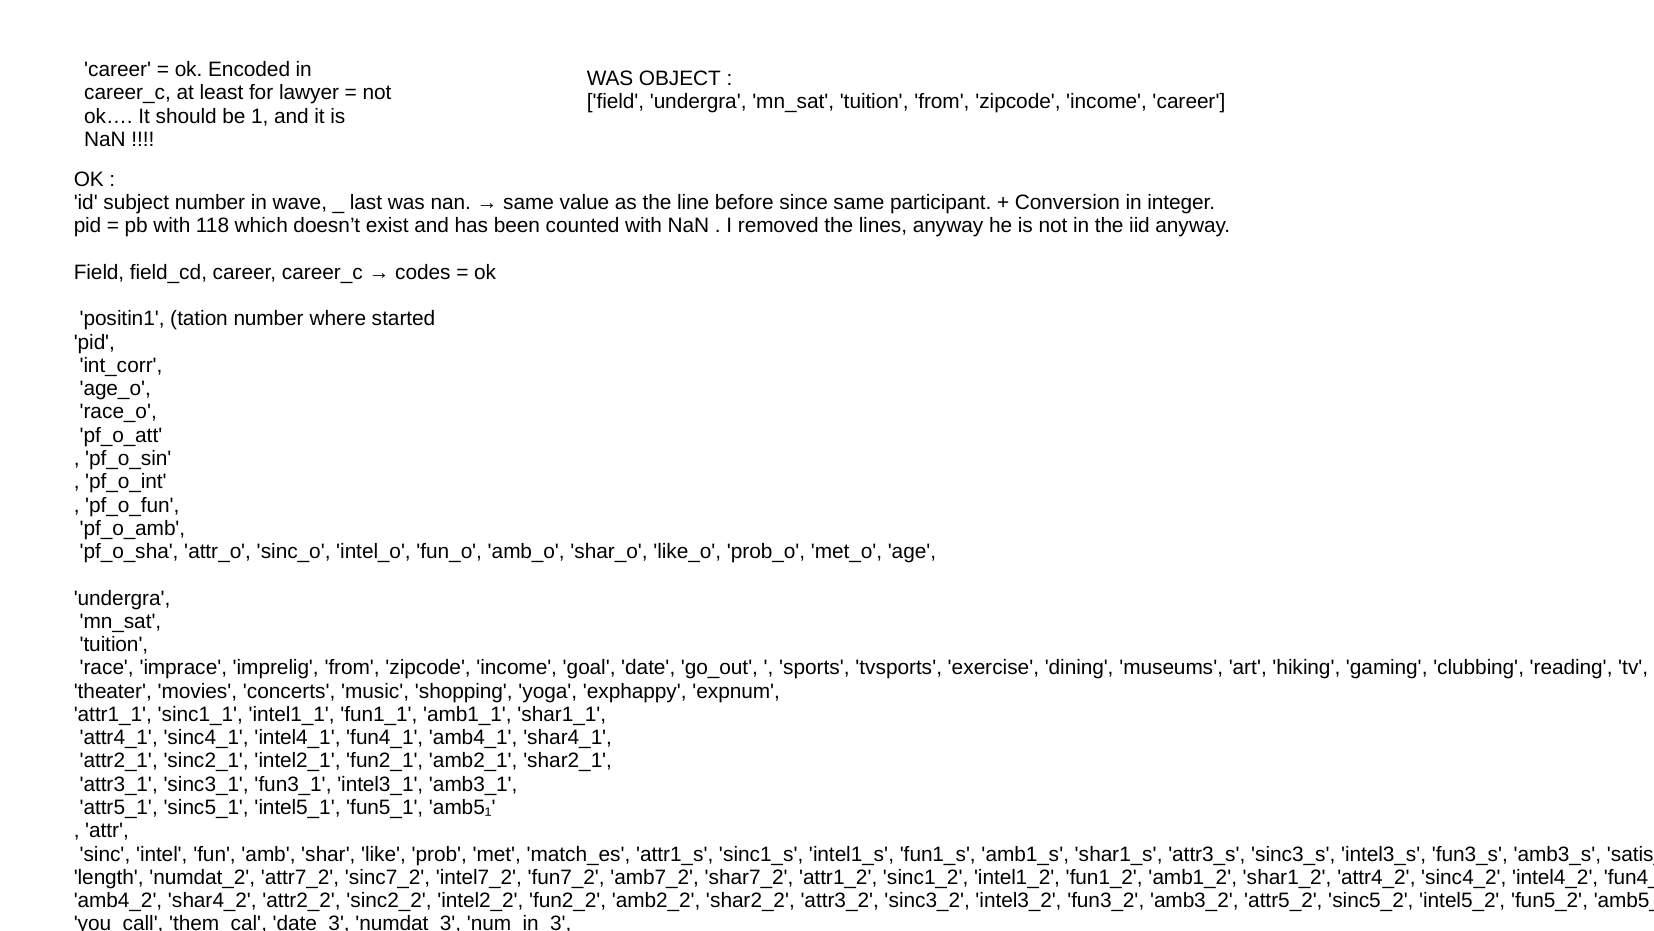

'career' = ok. Encoded in career_c, at least for lawyer = not ok…. It should be 1, and it is NaN !!!!
WAS OBJECT :
['field', 'undergra', 'mn_sat', 'tuition', 'from', 'zipcode', 'income', 'career']
OK :
'id' subject number in wave, _ last was nan. → same value as the line before since same participant. + Conversion in integer.
pid = pb with 118 which doesn’t exist and has been counted with NaN . I removed the lines, anyway he is not in the iid anyway.
Field, field_cd, career, career_c → codes = ok
 'positin1', (tation number where started
'pid',
 'int_corr',
 'age_o',
 'race_o',
 'pf_o_att'
, 'pf_o_sin'
, 'pf_o_int'
, 'pf_o_fun',
 'pf_o_amb',
 'pf_o_sha', 'attr_o', 'sinc_o', 'intel_o', 'fun_o', 'amb_o', 'shar_o', 'like_o', 'prob_o', 'met_o', 'age',
'undergra',
 'mn_sat',
 'tuition',
 'race', 'imprace', 'imprelig', 'from', 'zipcode', 'income', 'goal', 'date', 'go_out', ', 'sports', 'tvsports', 'exercise', 'dining', 'museums', 'art', 'hiking', 'gaming', 'clubbing', 'reading', 'tv', 'theater', 'movies', 'concerts', 'music', 'shopping', 'yoga', 'exphappy', 'expnum',
'attr1_1', 'sinc1_1', 'intel1_1', 'fun1_1', 'amb1_1', 'shar1_1',
 'attr4_1', 'sinc4_1', 'intel4_1', 'fun4_1', 'amb4_1', 'shar4_1',
 'attr2_1', 'sinc2_1', 'intel2_1', 'fun2_1', 'amb2_1', 'shar2_1',
 'attr3_1', 'sinc3_1', 'fun3_1', 'intel3_1', 'amb3_1',
 'attr5_1', 'sinc5_1', 'intel5_1', 'fun5_1', 'amb5₁'
, 'attr',
 'sinc', 'intel', 'fun', 'amb', 'shar', 'like', 'prob', 'met', 'match_es', 'attr1_s', 'sinc1_s', 'intel1_s', 'fun1_s', 'amb1_s', 'shar1_s', 'attr3_s', 'sinc3_s', 'intel3_s', 'fun3_s', 'amb3_s', 'satis_2', 'length', 'numdat_2', 'attr7_2', 'sinc7_2', 'intel7_2', 'fun7_2', 'amb7_2', 'shar7_2', 'attr1_2', 'sinc1_2', 'intel1_2', 'fun1_2', 'amb1_2', 'shar1_2', 'attr4_2', 'sinc4_2', 'intel4_2', 'fun4_2', 'amb4_2', 'shar4_2', 'attr2_2', 'sinc2_2', 'intel2_2', 'fun2_2', 'amb2_2', 'shar2_2', 'attr3_2', 'sinc3_2', 'intel3_2', 'fun3_2', 'amb3_2', 'attr5_2', 'sinc5_2', 'intel5_2', 'fun5_2', 'amb5_2', 'you_call', 'them_cal', 'date_3', 'numdat_3', 'num_in_3',
'attr1_3', 'sinc1_3', 'intel1_3', 'fun1_3', 'amb1_3', 'shar1_3', 'attr7_3', 'sinc7_3', 'intel7_3', 'fun7_3', 'amb7_3', 'shar7_3', 'attr4_3', 'sinc4_3', 'intel4_3', 'fun4_3', 'amb4_3', 'shar4_3', 'attr2_3', 'sinc2_3', 'intel2_3', 'fun2_3', 'amb2_3', 'shar2_3', 'attr3_3', 'sinc3_3', 'intel3_3', 'fun3_3', 'amb3_3', 'attr5_3', 'sinc5_3', 'intel5_3', 'fun5_3', 'amb5_3']